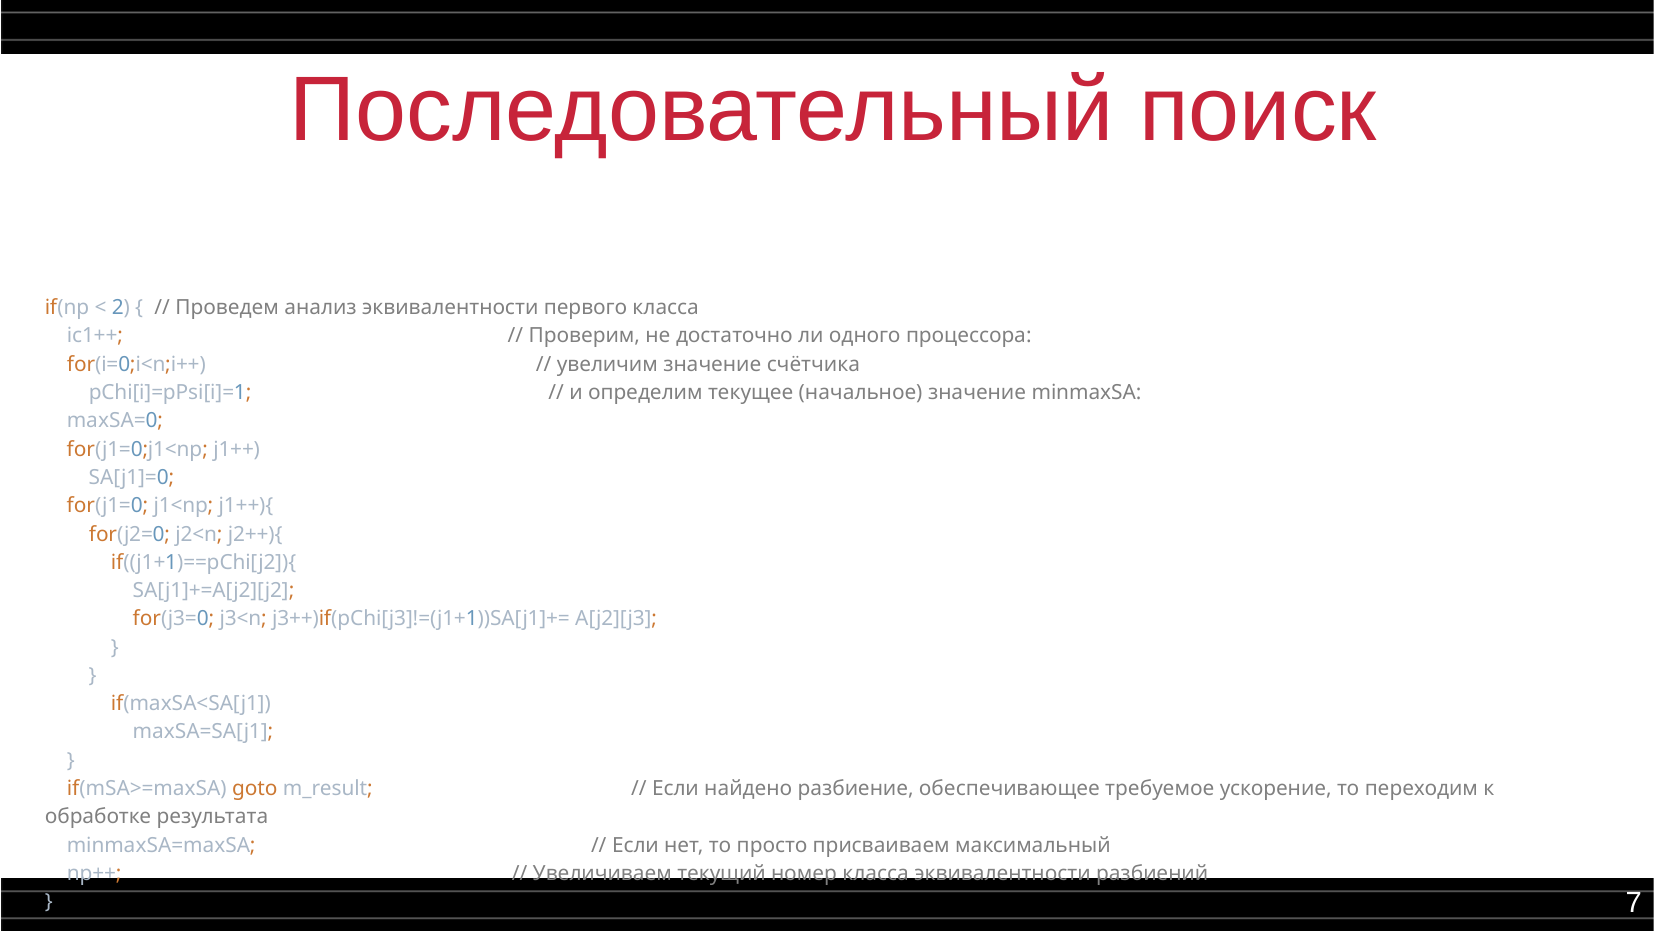

# Последовательный поиск
if(np < 2) { // Проведем анализ эквивалентности первого класса
 ic1++; // Проверим, не достаточно ли одного процессора:
 for(i=0;i<n;i++) // увеличим значение счётчика
 pChi[i]=pPsi[i]=1; // и определим текущее (начальное) значение minmaxSA:
 maxSA=0;
 for(j1=0;j1<np; j1++)
 SA[j1]=0;
 for(j1=0; j1<np; j1++){
 for(j2=0; j2<n; j2++){
 if((j1+1)==pChi[j2]){
 SA[j1]+=A[j2][j2];
 for(j3=0; j3<n; j3++)if(pChi[j3]!=(j1+1))SA[j1]+= A[j2][j3];
 }
 }
 if(maxSA<SA[j1])
 maxSA=SA[j1];
 }
 if(mSA>=maxSA) goto m_result; // Если найдено разбиение, обеспечивающее требуемое ускорение, то переходим к обработке результата
 minmaxSA=maxSA; // Если нет, то просто присваиваем максимальный
 np++; // Увеличиваем текущий номер класса эквивалентности разбиений
}